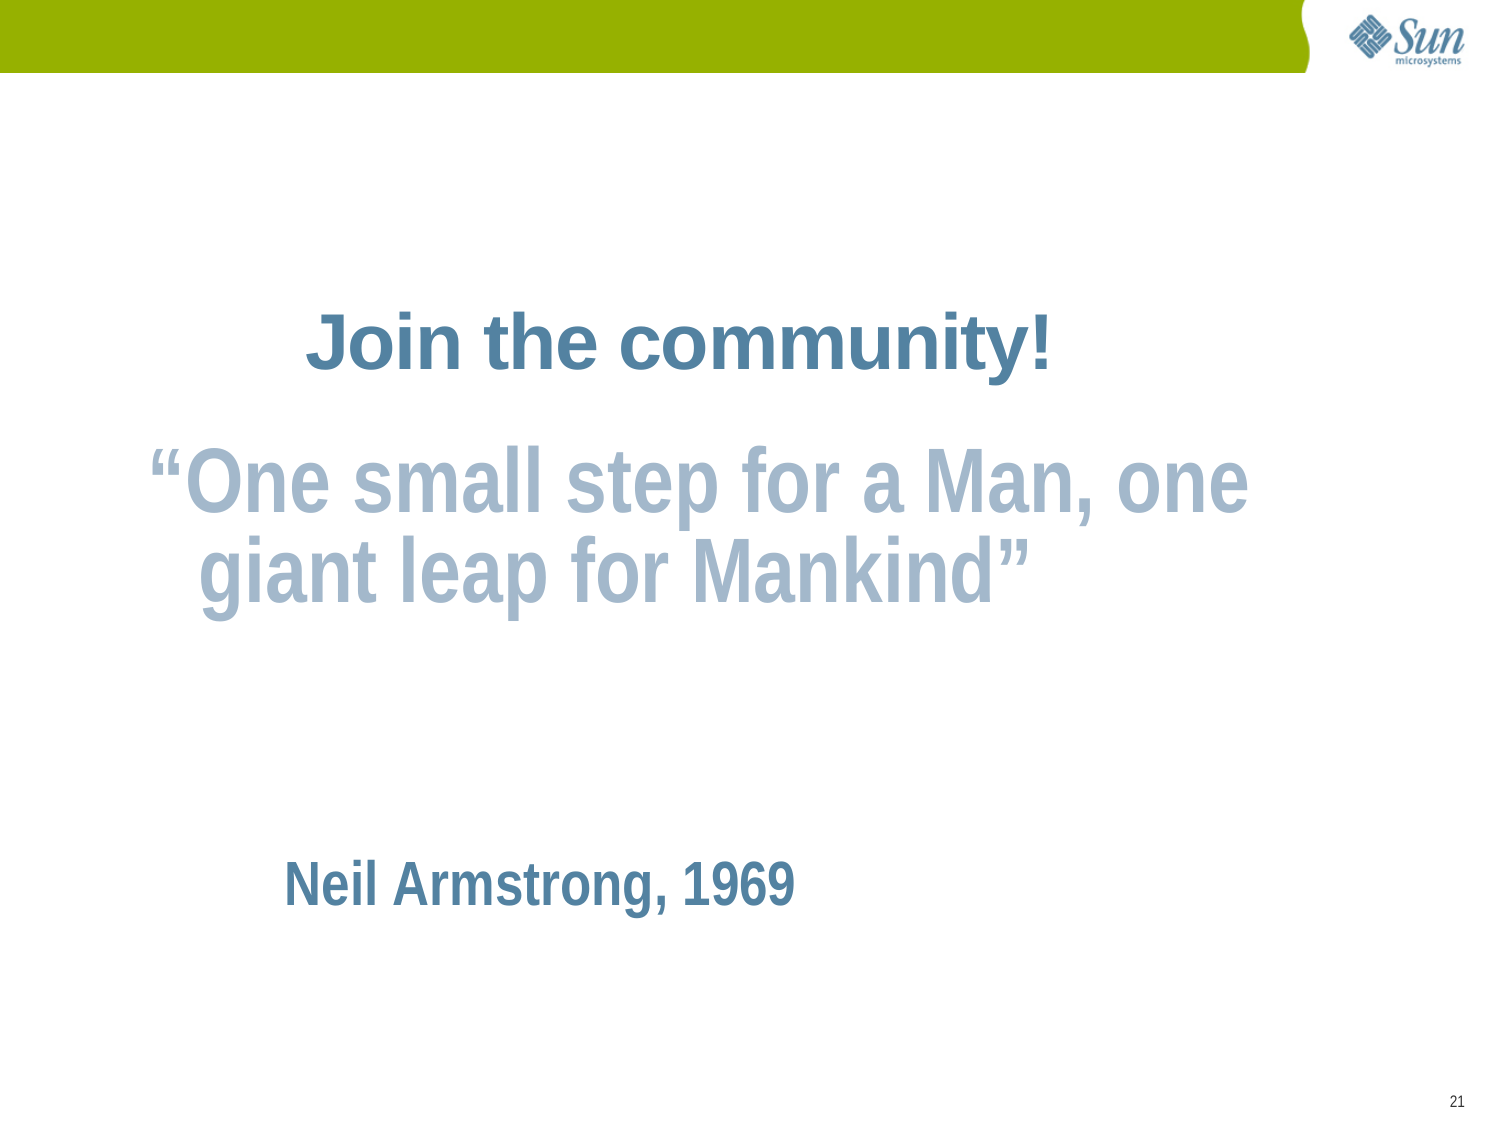

# Join the community!
“One small step for a Man, one giant leap for Mankind”
Neil Armstrong, 1969